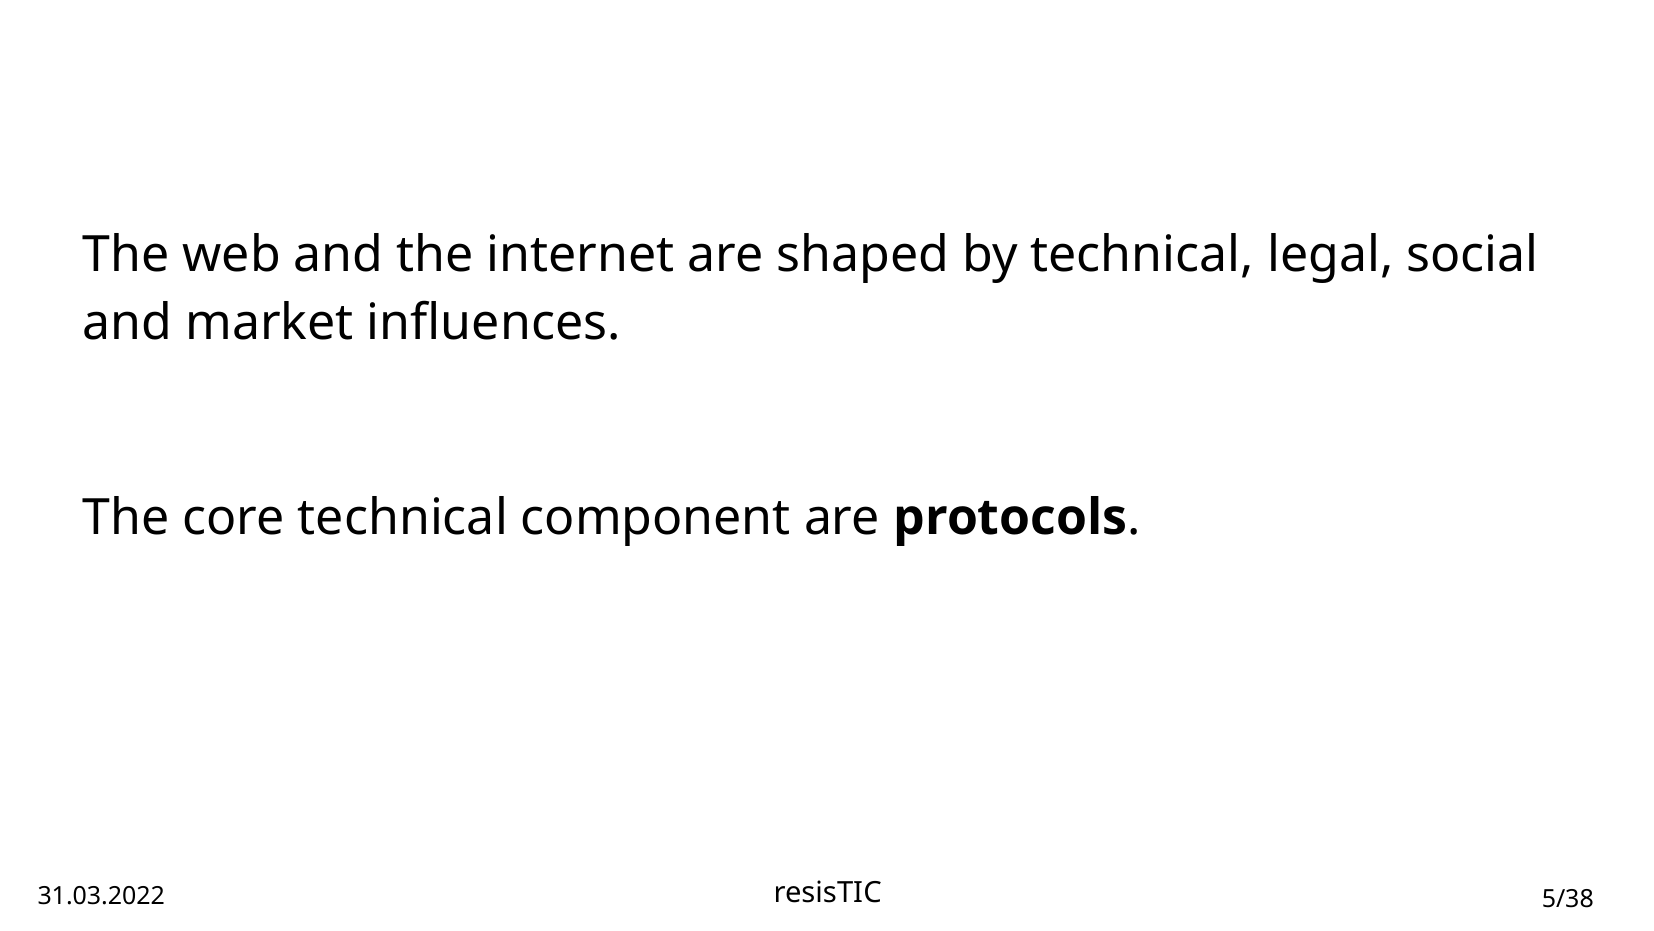

# The web and the internet are shaped by technical, legal, social and market influences.
The core technical component are protocols.
5/38